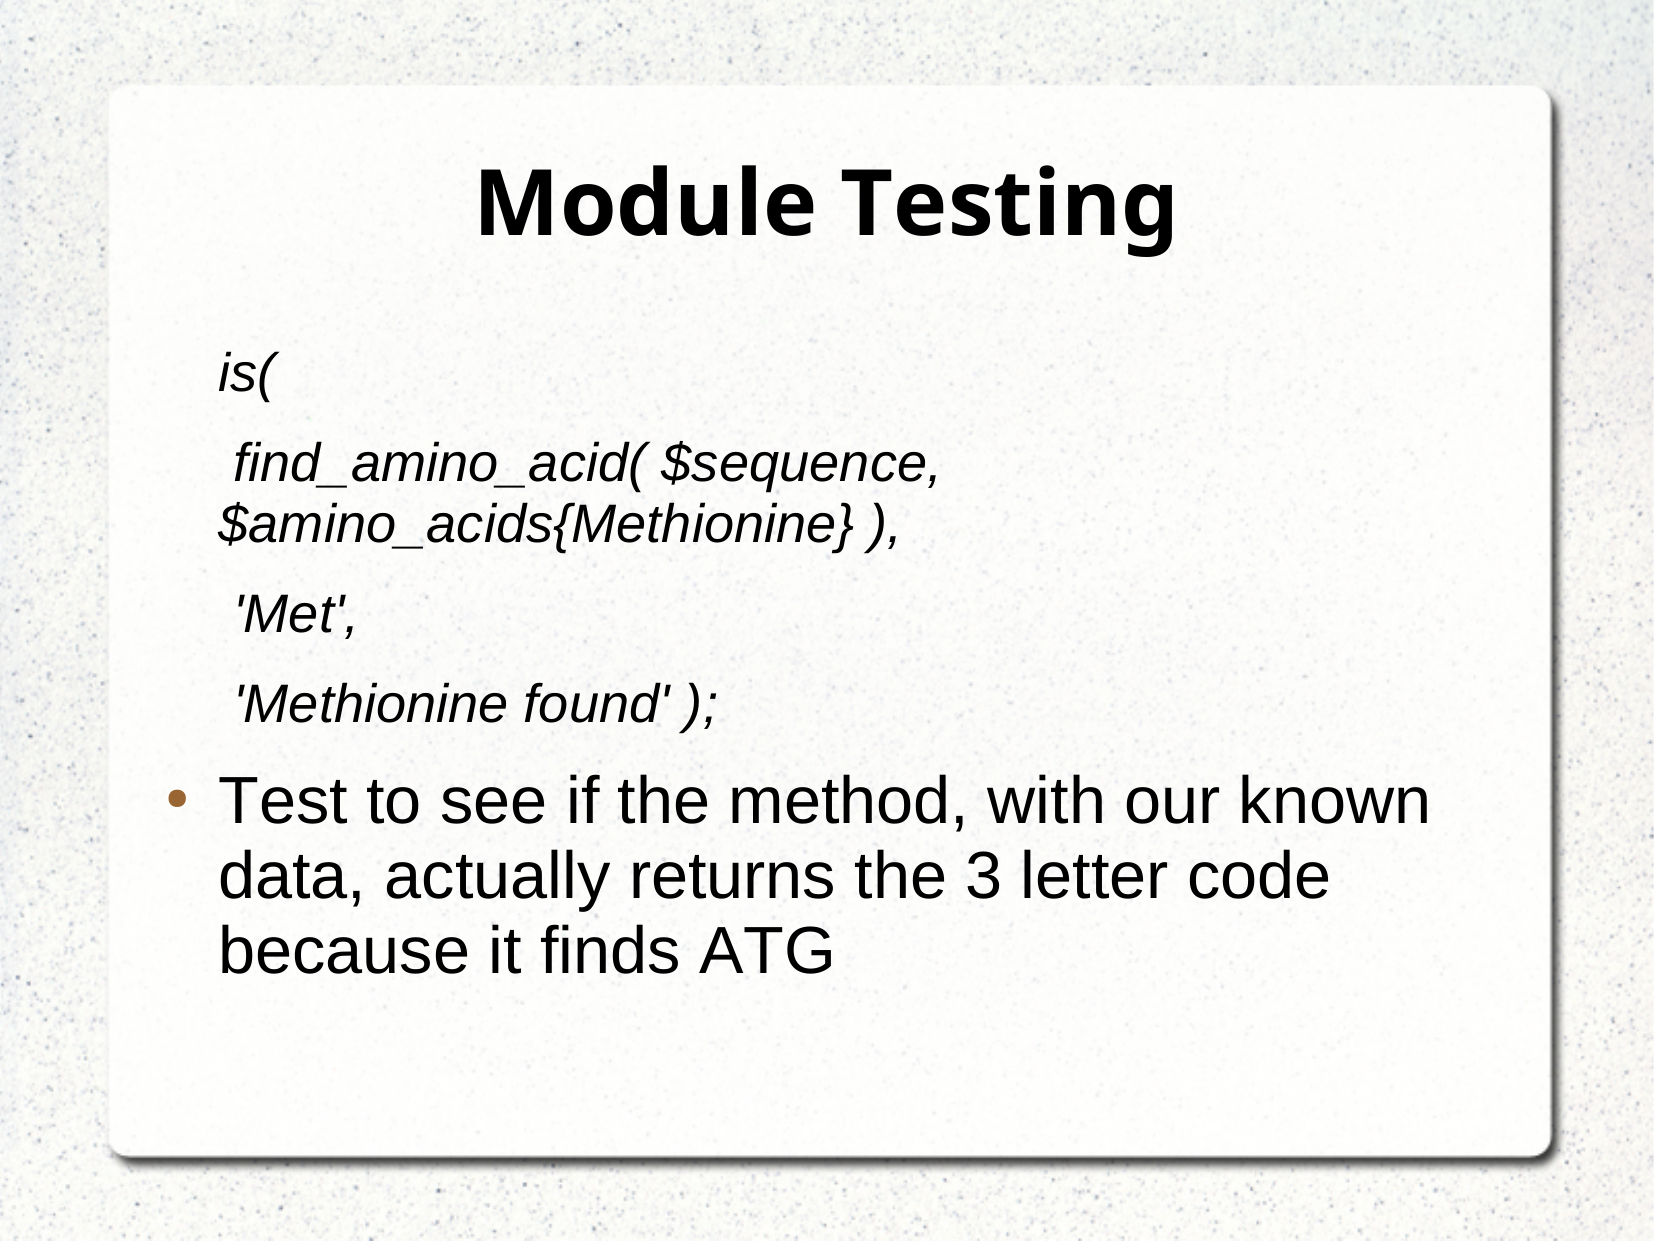

# Module Testing
is(
 find_amino_acid( $sequence, $amino_acids{Methionine} ),
 'Met',
 'Methionine found' );
Test to see if the method, with our known data, actually returns the 3 letter code because it finds ATG